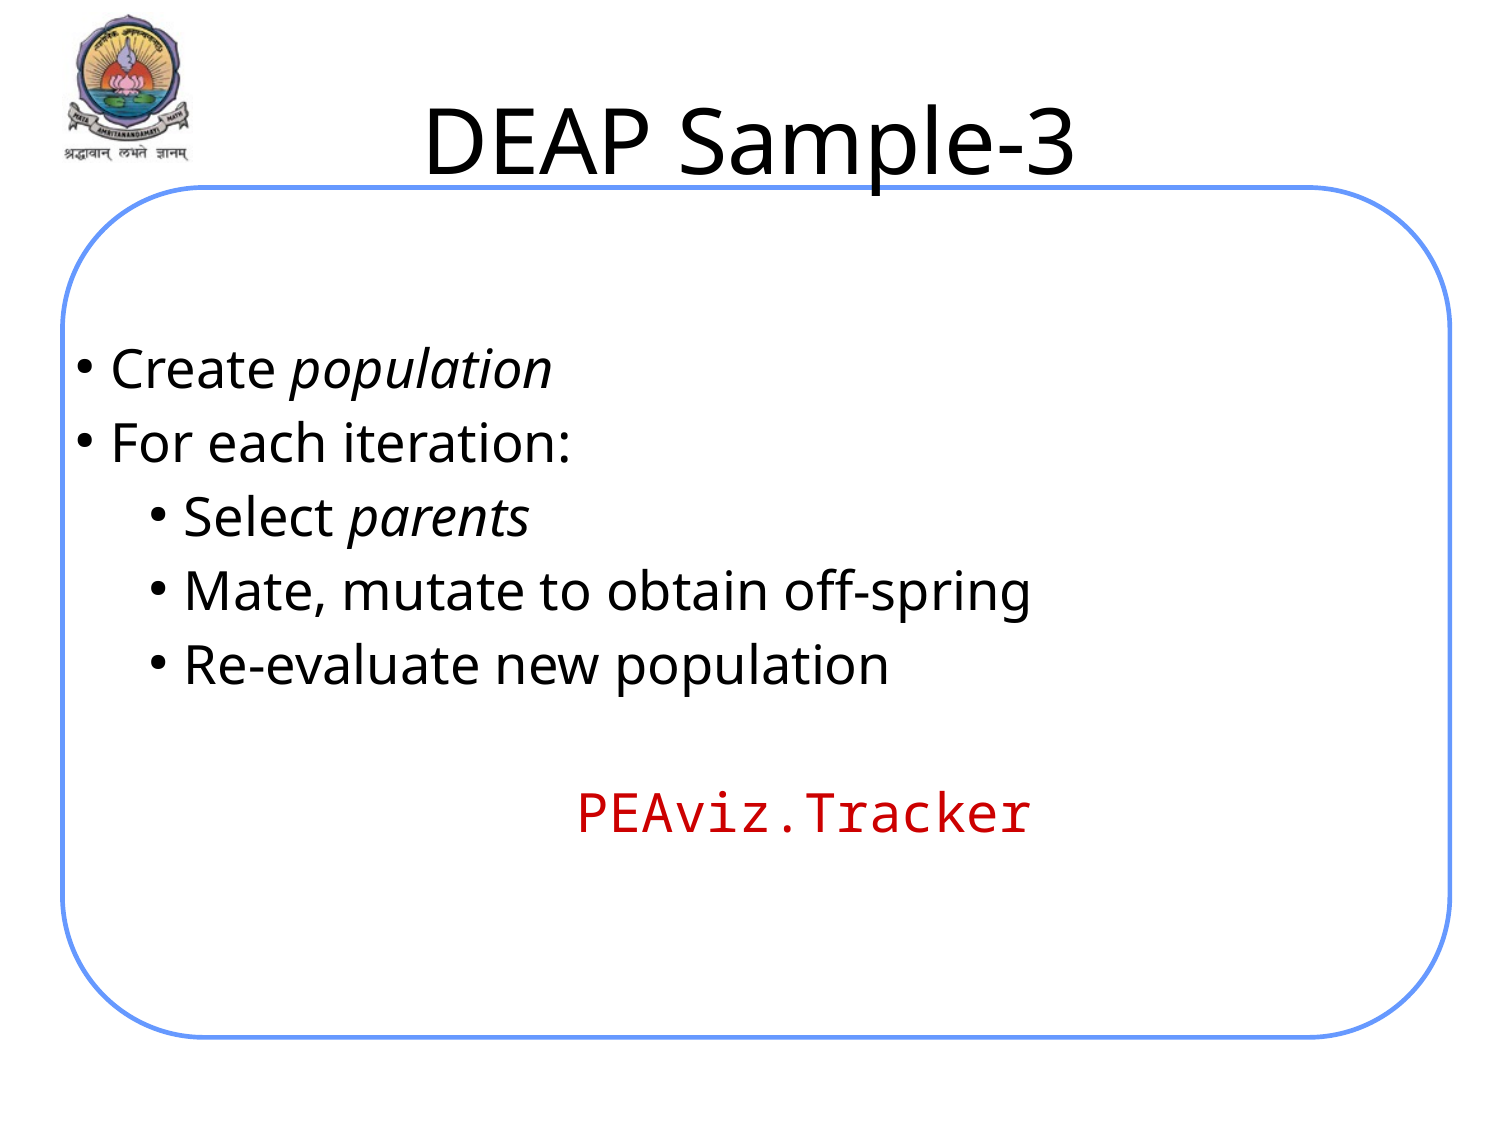

# DEAP Sample-3
Create population
For each iteration:
Select parents
Mate, mutate to obtain off-spring
Re-evaluate new population
PEAviz.Tracker